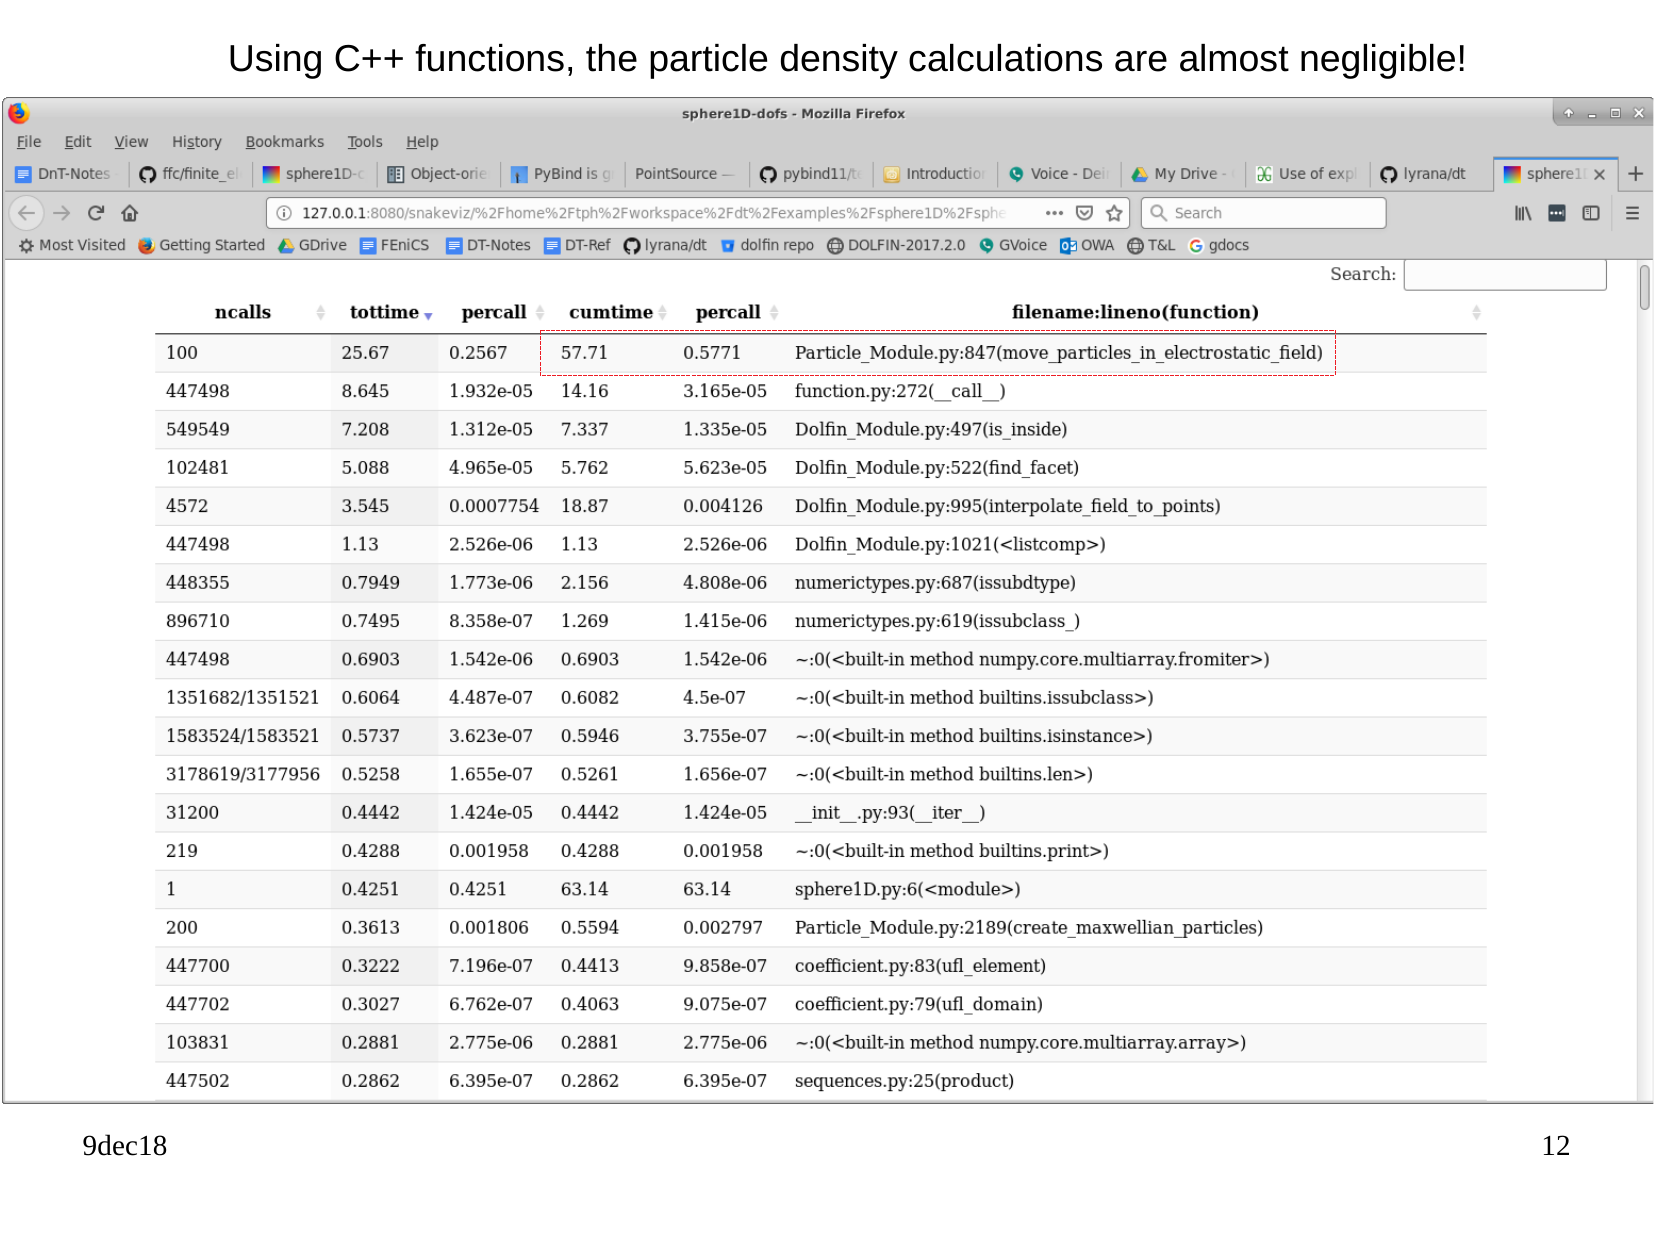

Using C++ functions, the particle density calculations are almost negligible!
9dec18
12